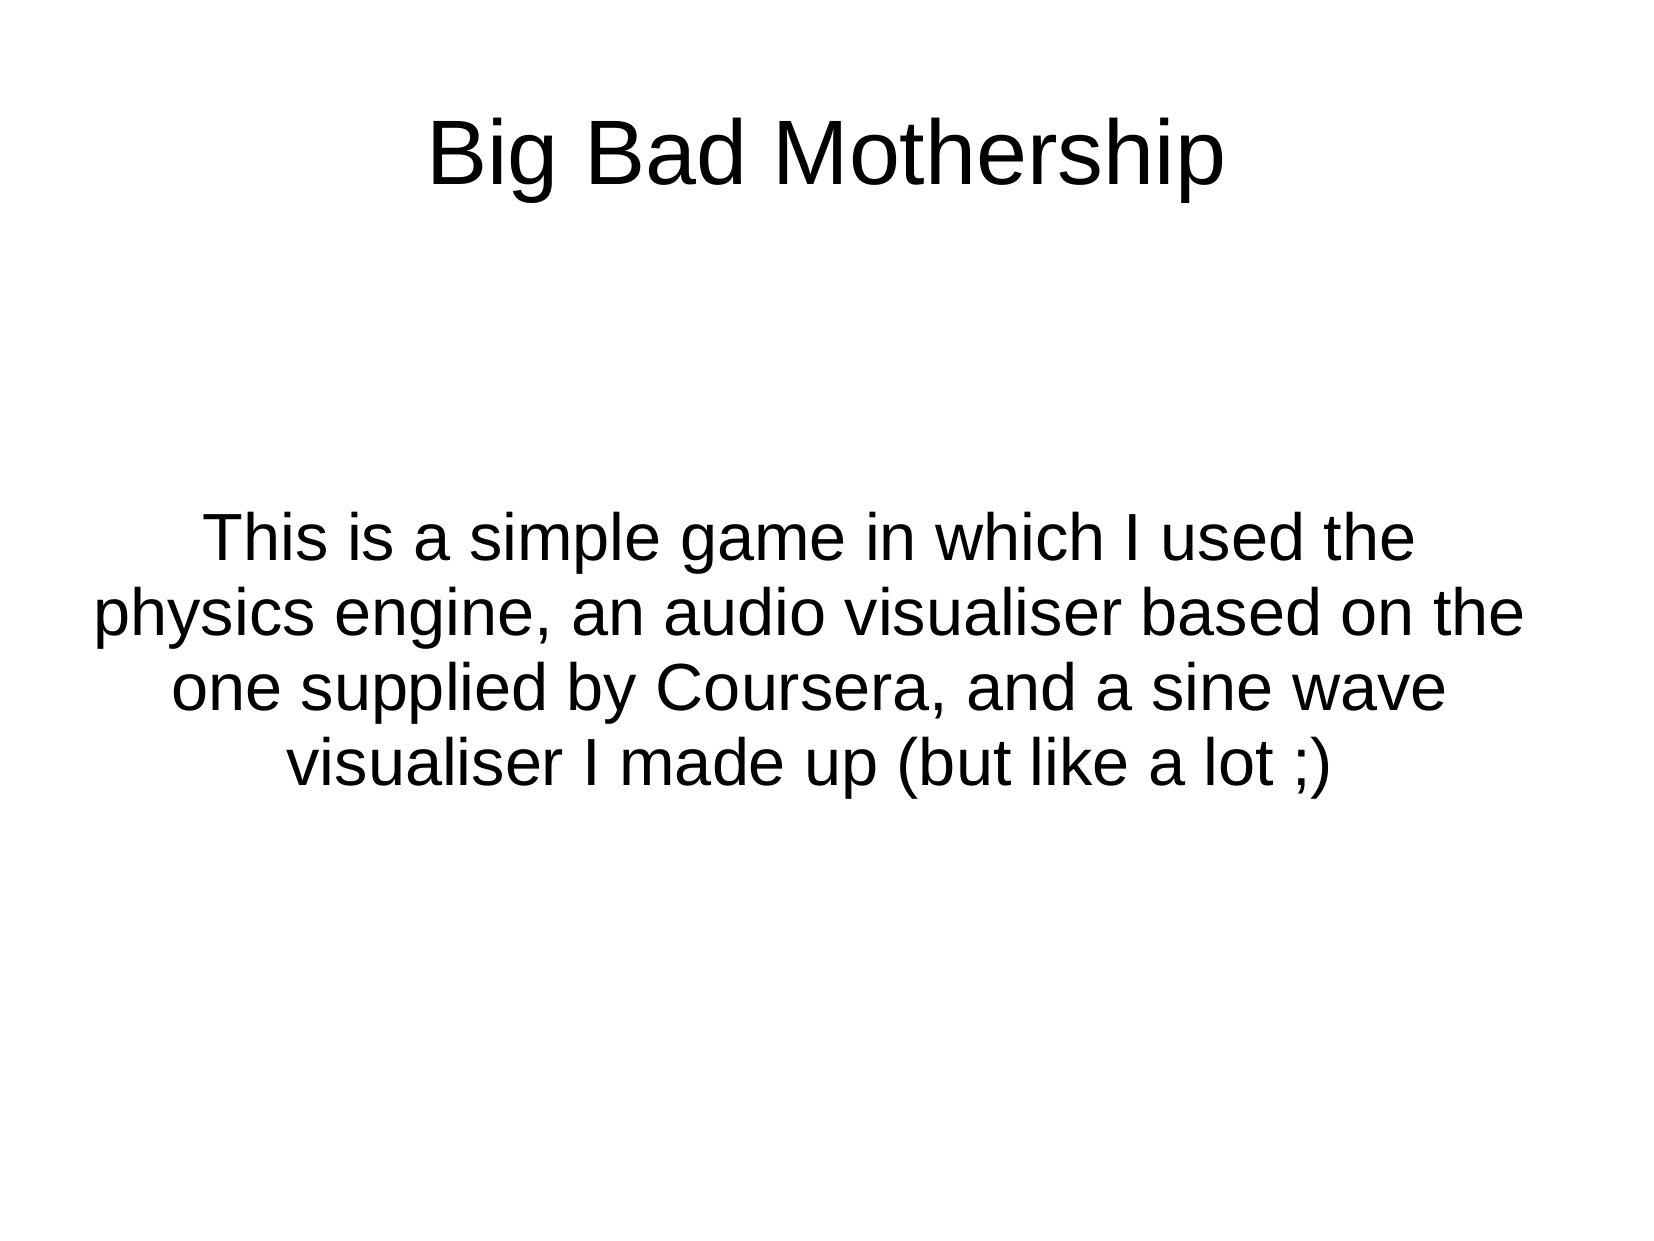

# Big Bad Mothership
This is a simple game in which I used the physics engine, an audio visualiser based on the one supplied by Coursera, and a sine wave visualiser I made up (but like a lot ;)